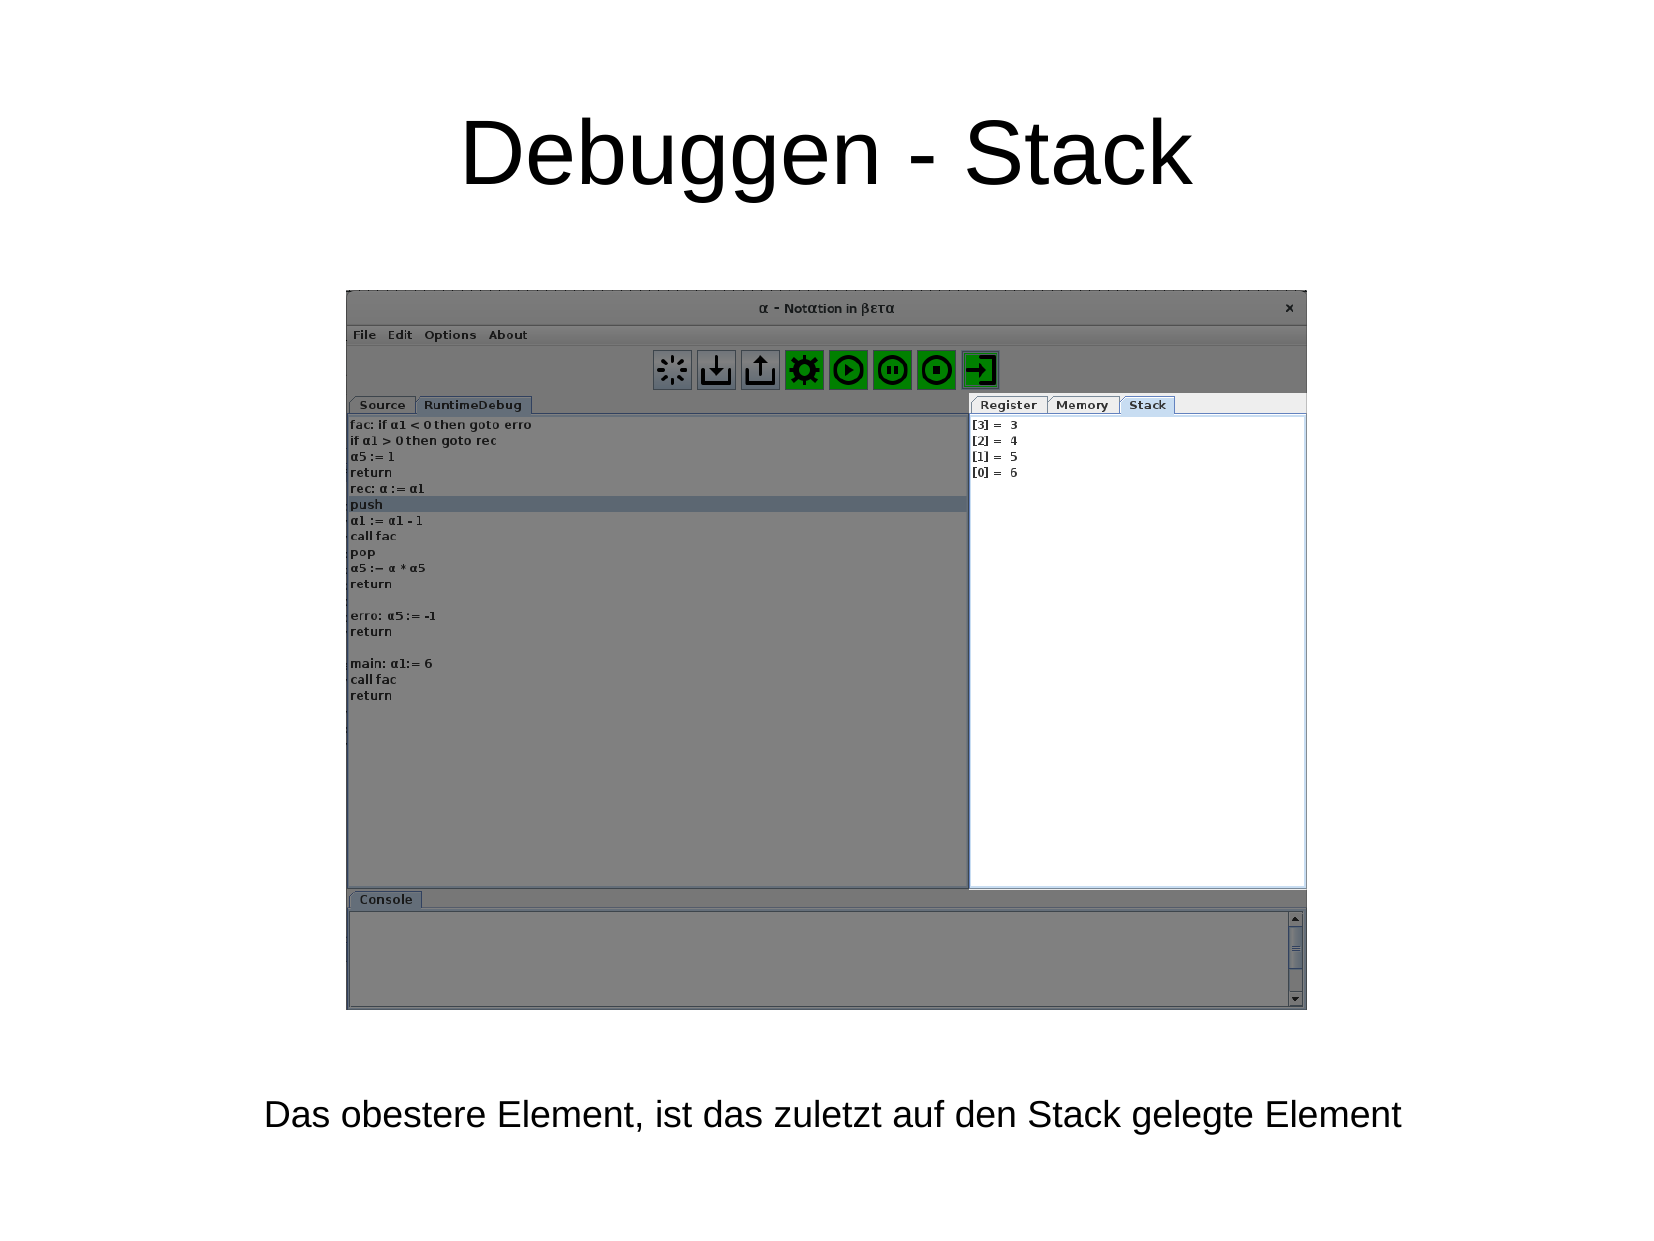

# Debuggen - Stack
Das obestere Element, ist das zuletzt auf den Stack gelegte Element